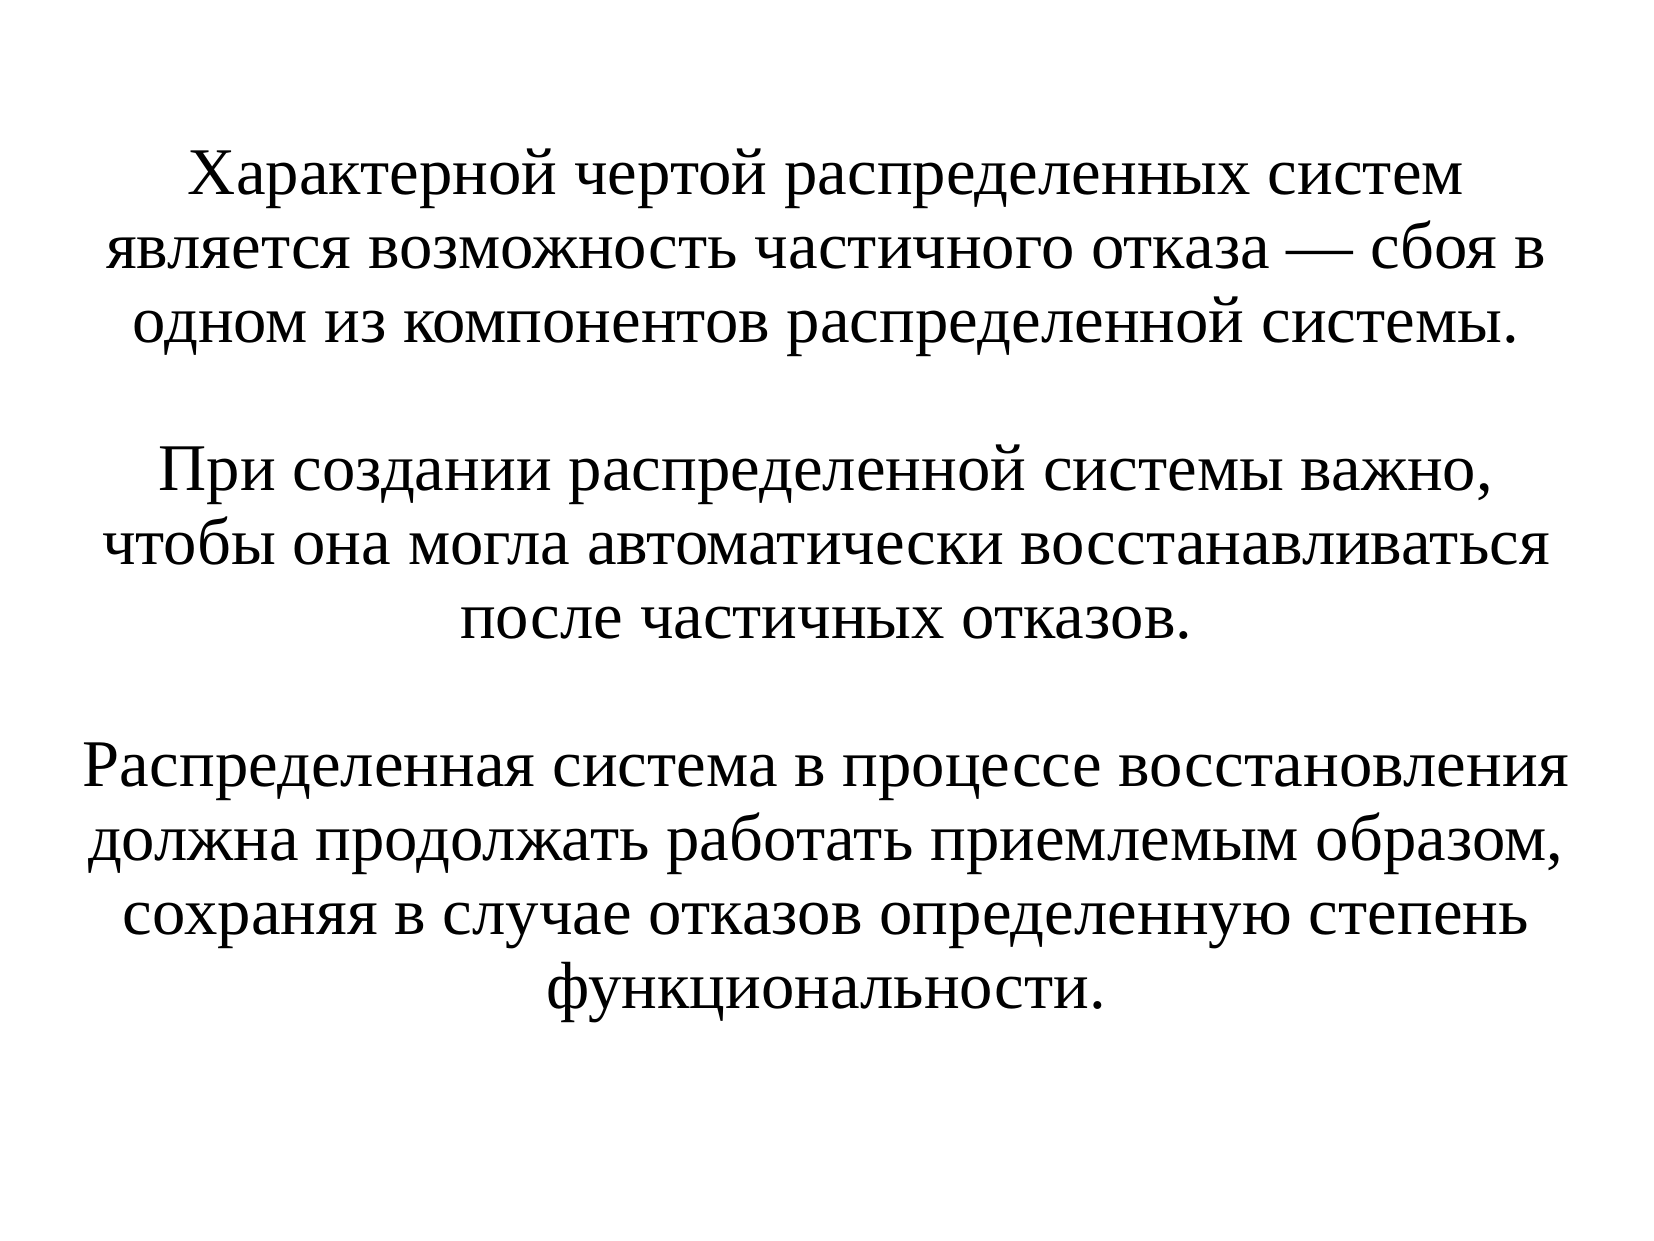

# Характерной чертой распределенных систем является возможность частичного отказа — сбоя в одном из компонентов распределенной системы.
При создании распределенной системы важно, чтобы она могла автоматически восстанавливаться после частичных отказов.
Распределенная система в процессе восстановления должна продолжать работать приемлемым образом, сохраняя в случае отказов определенную степень функциональности.